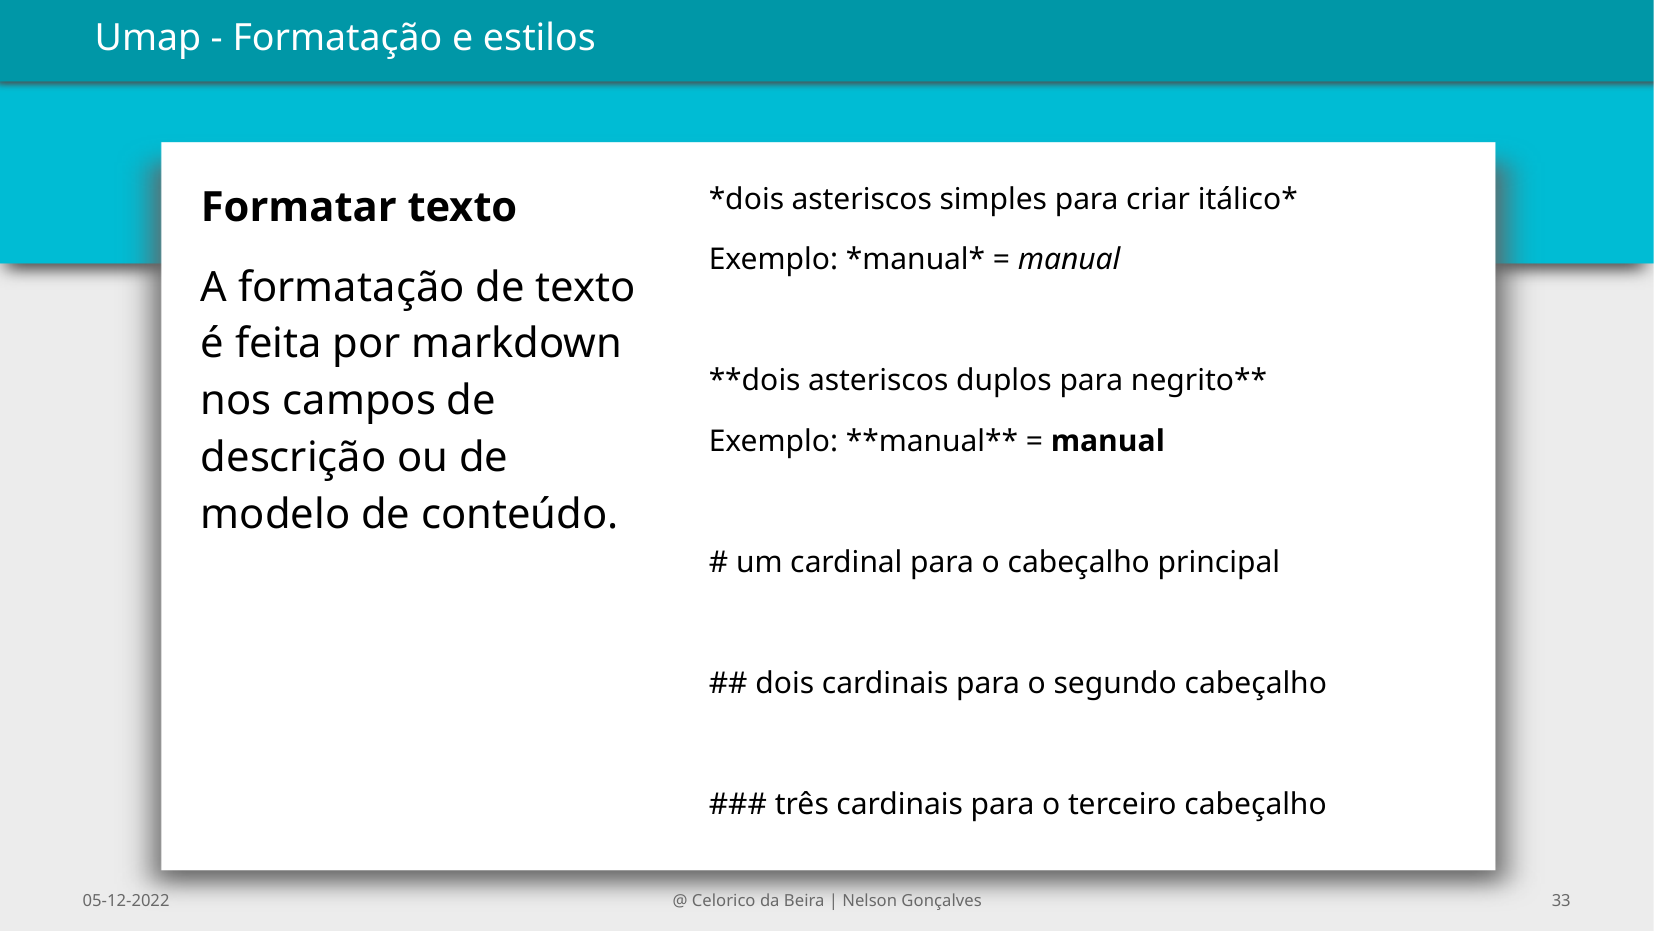

# Umap - Formatação e estilos
Formatar texto
A formatação de texto é feita por markdown nos campos de descrição ou de modelo de conteúdo.
*dois asteriscos simples para criar itálico*
Exemplo: *manual* = manual
**dois asteriscos duplos para negrito**
Exemplo: **manual** = manual
# um cardinal para o cabeçalho principal
## dois cardinais para o segundo cabeçalho
### três cardinais para o terceiro cabeçalho
05-12-2022
@ Celorico da Beira | Nelson Gonçalves
33